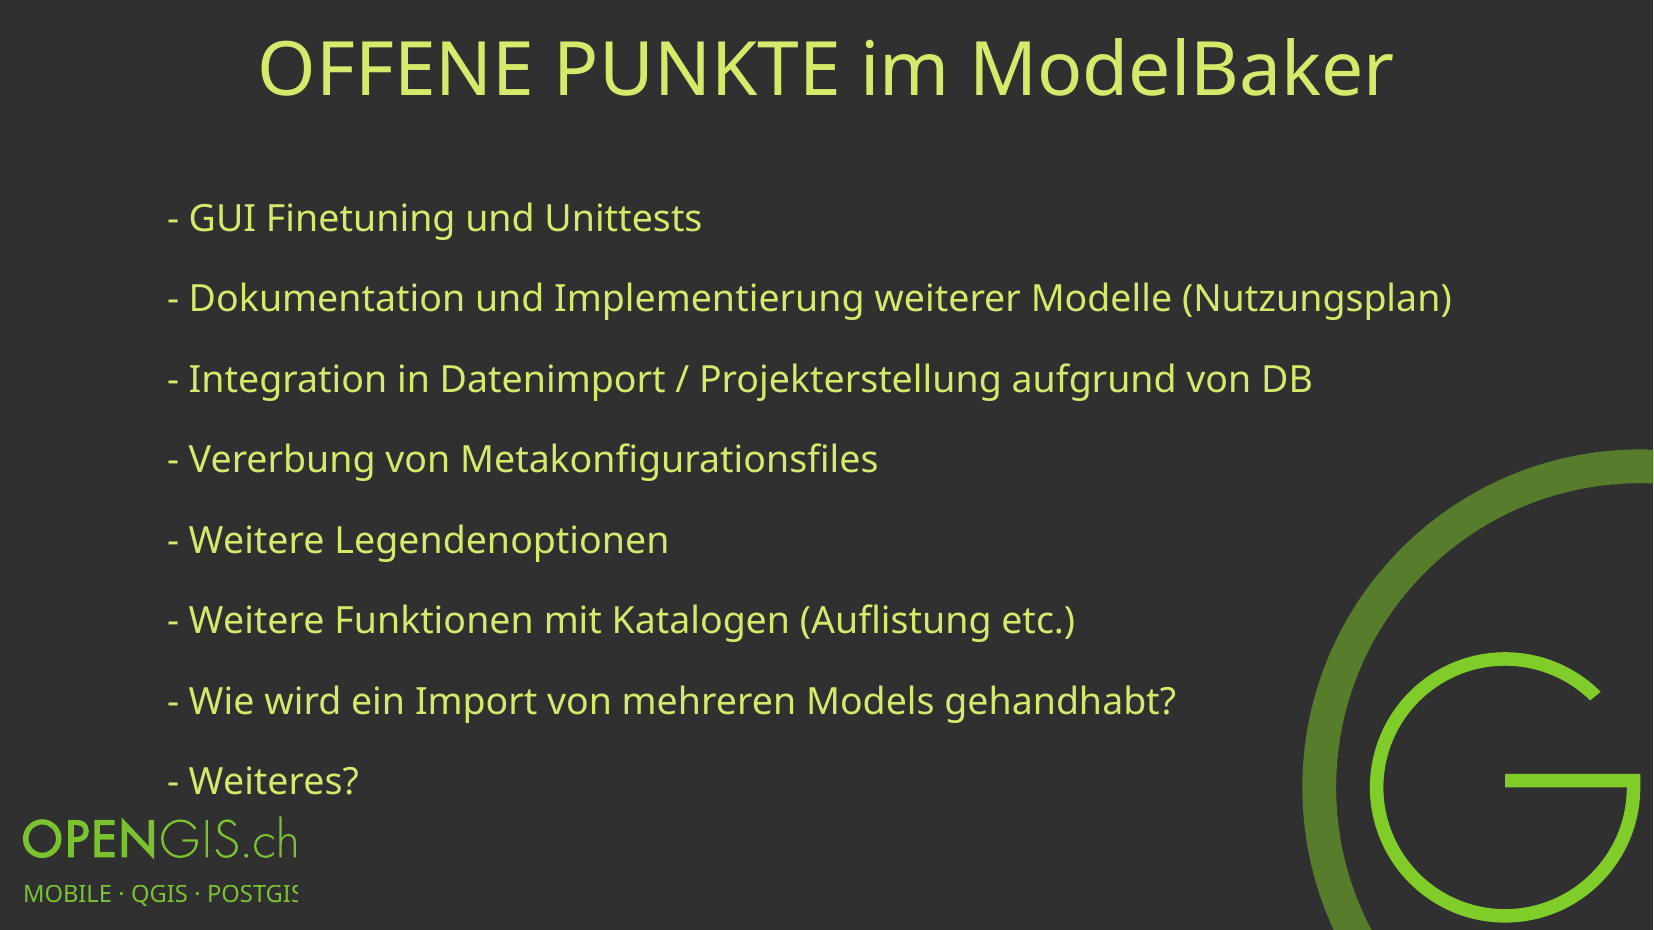

# OFFENE PUNKTE im ModelBaker
- GUI Finetuning und Unittests
- Dokumentation und Implementierung weiterer Modelle (Nutzungsplan)
- Integration in Datenimport / Projekterstellung aufgrund von DB
- Vererbung von Metakonfigurationsfiles
- Weitere Legendenoptionen
- Weitere Funktionen mit Katalogen (Auflistung etc.)
- Wie wird ein Import von mehreren Models gehandhabt?
- Weiteres?